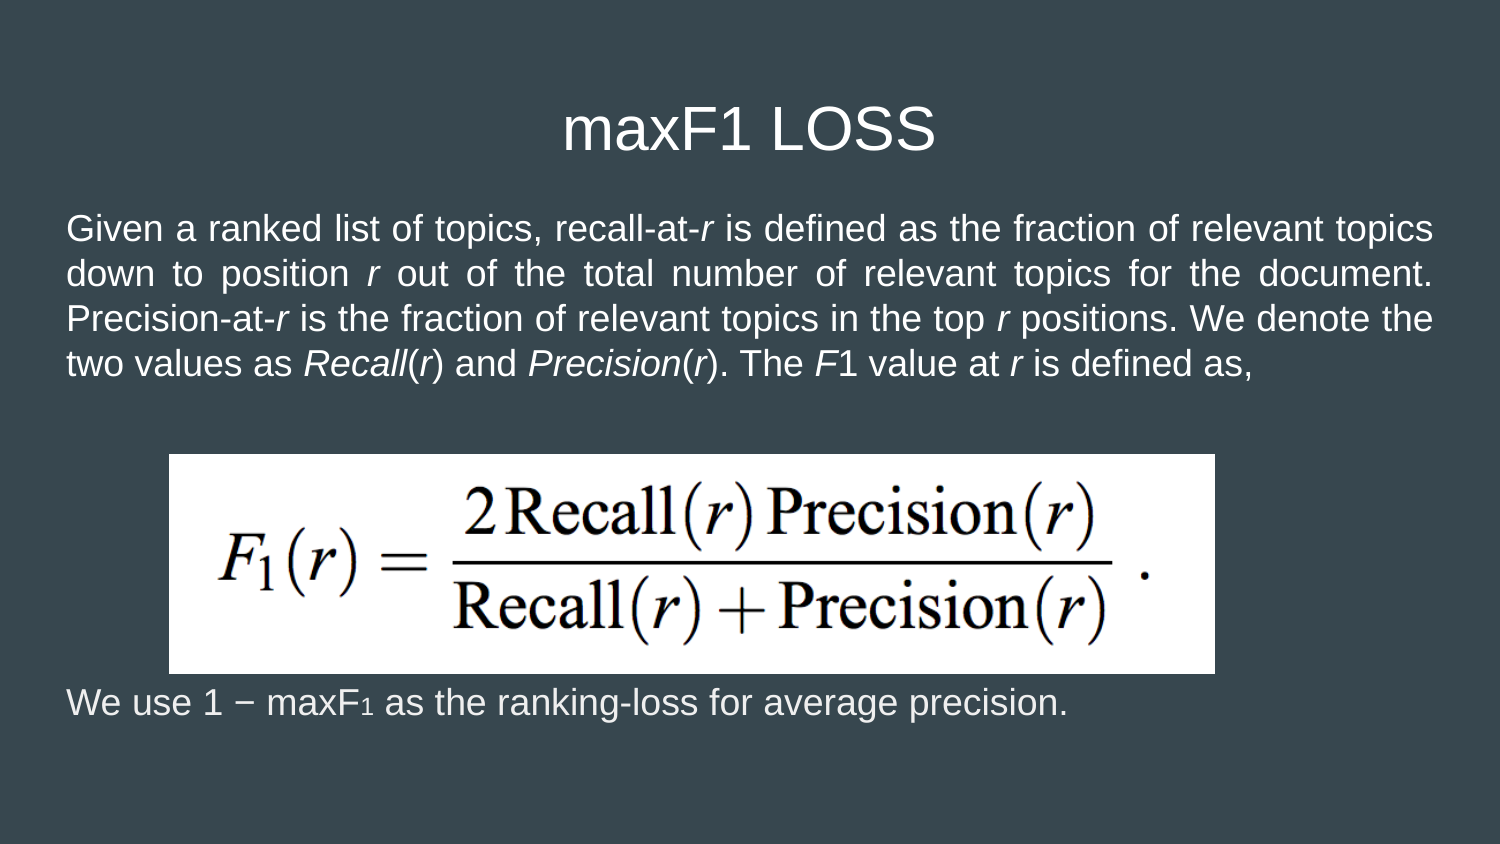

# maxF1 LOSS
Given a ranked list of topics, recall-at-r is defined as the fraction of relevant topics down to position r out of the total number of relevant topics for the document. Precision-at-r is the fraction of relevant topics in the top r positions. We denote the two values as Recall(r) and Precision(r). The F1 value at r is defined as,
We use 1 − maxF1 as the ranking-loss for average precision.